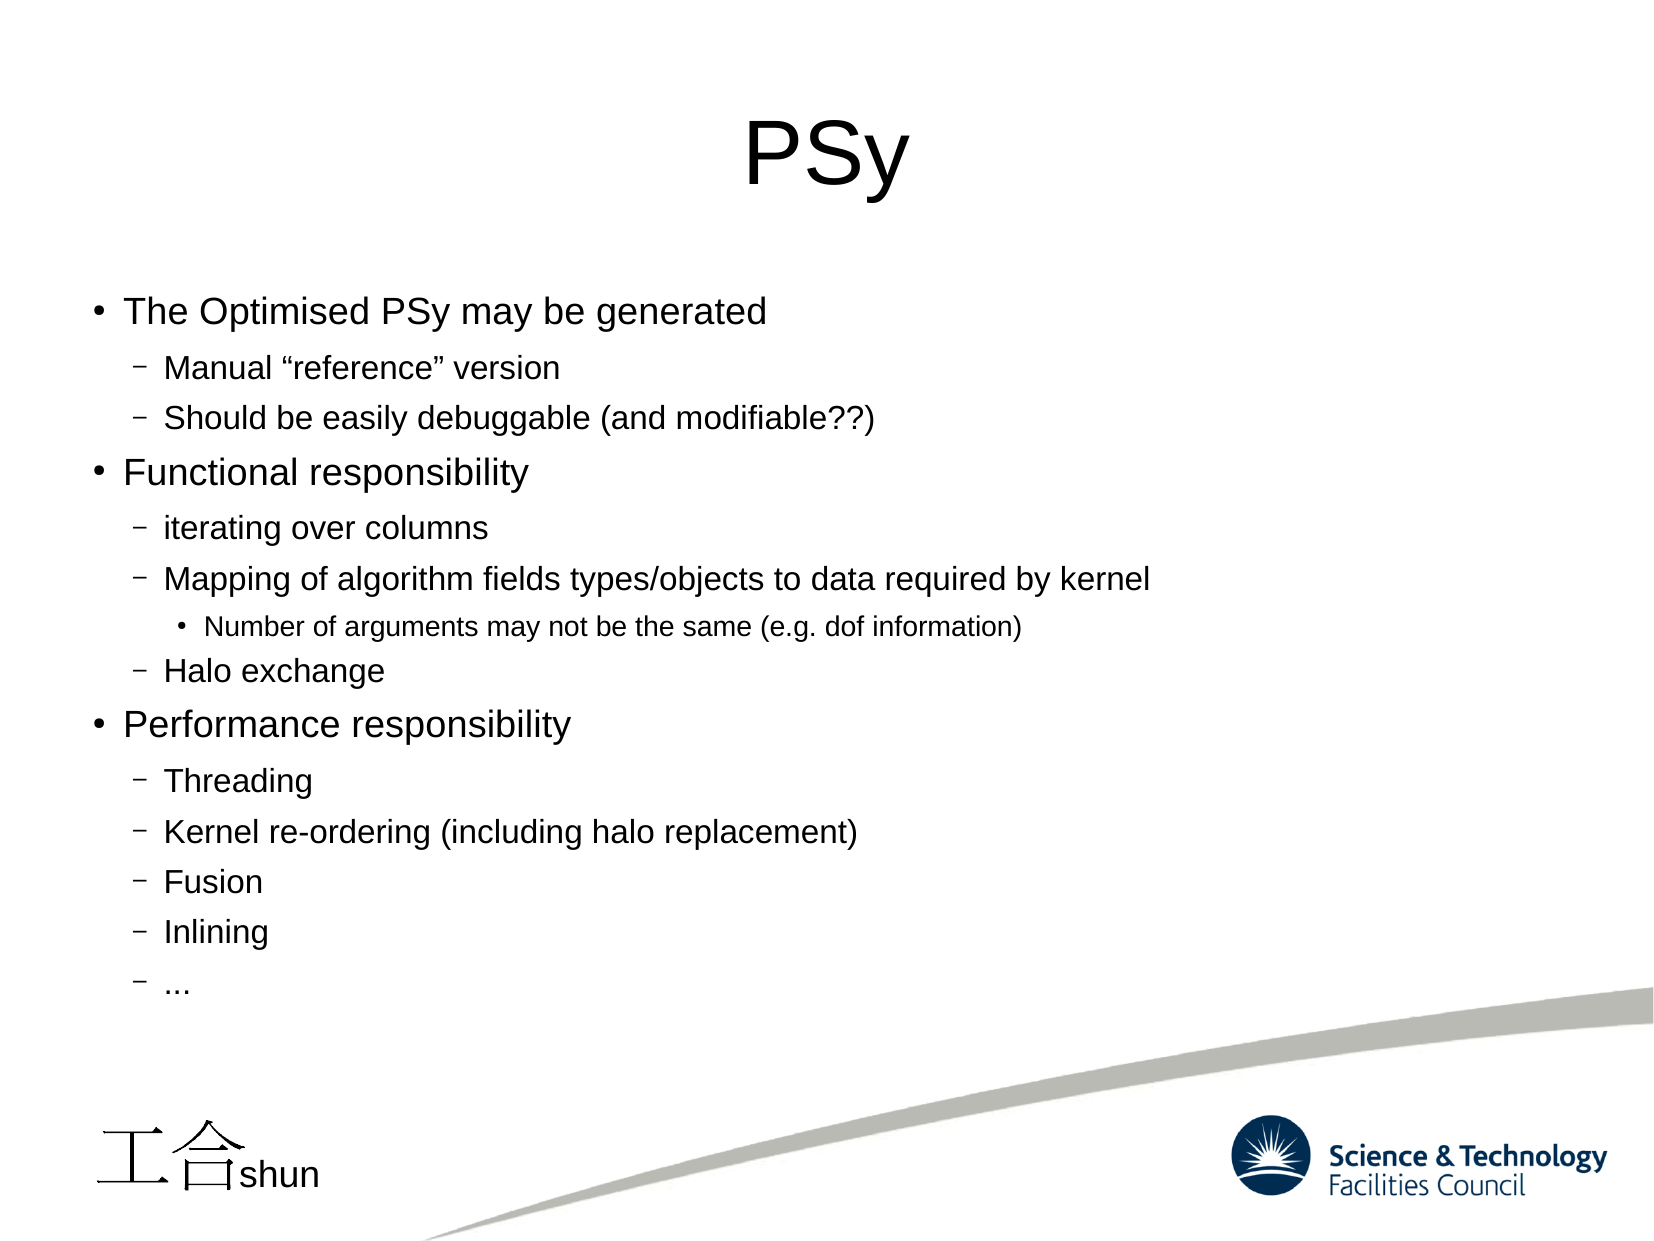

# PSy
The Optimised PSy may be generated
Manual “reference” version
Should be easily debuggable (and modifiable??)
Functional responsibility
iterating over columns
Mapping of algorithm fields types/objects to data required by kernel
Number of arguments may not be the same (e.g. dof information)
Halo exchange
Performance responsibility
Threading
Kernel re-ordering (including halo replacement)
Fusion
Inlining
...